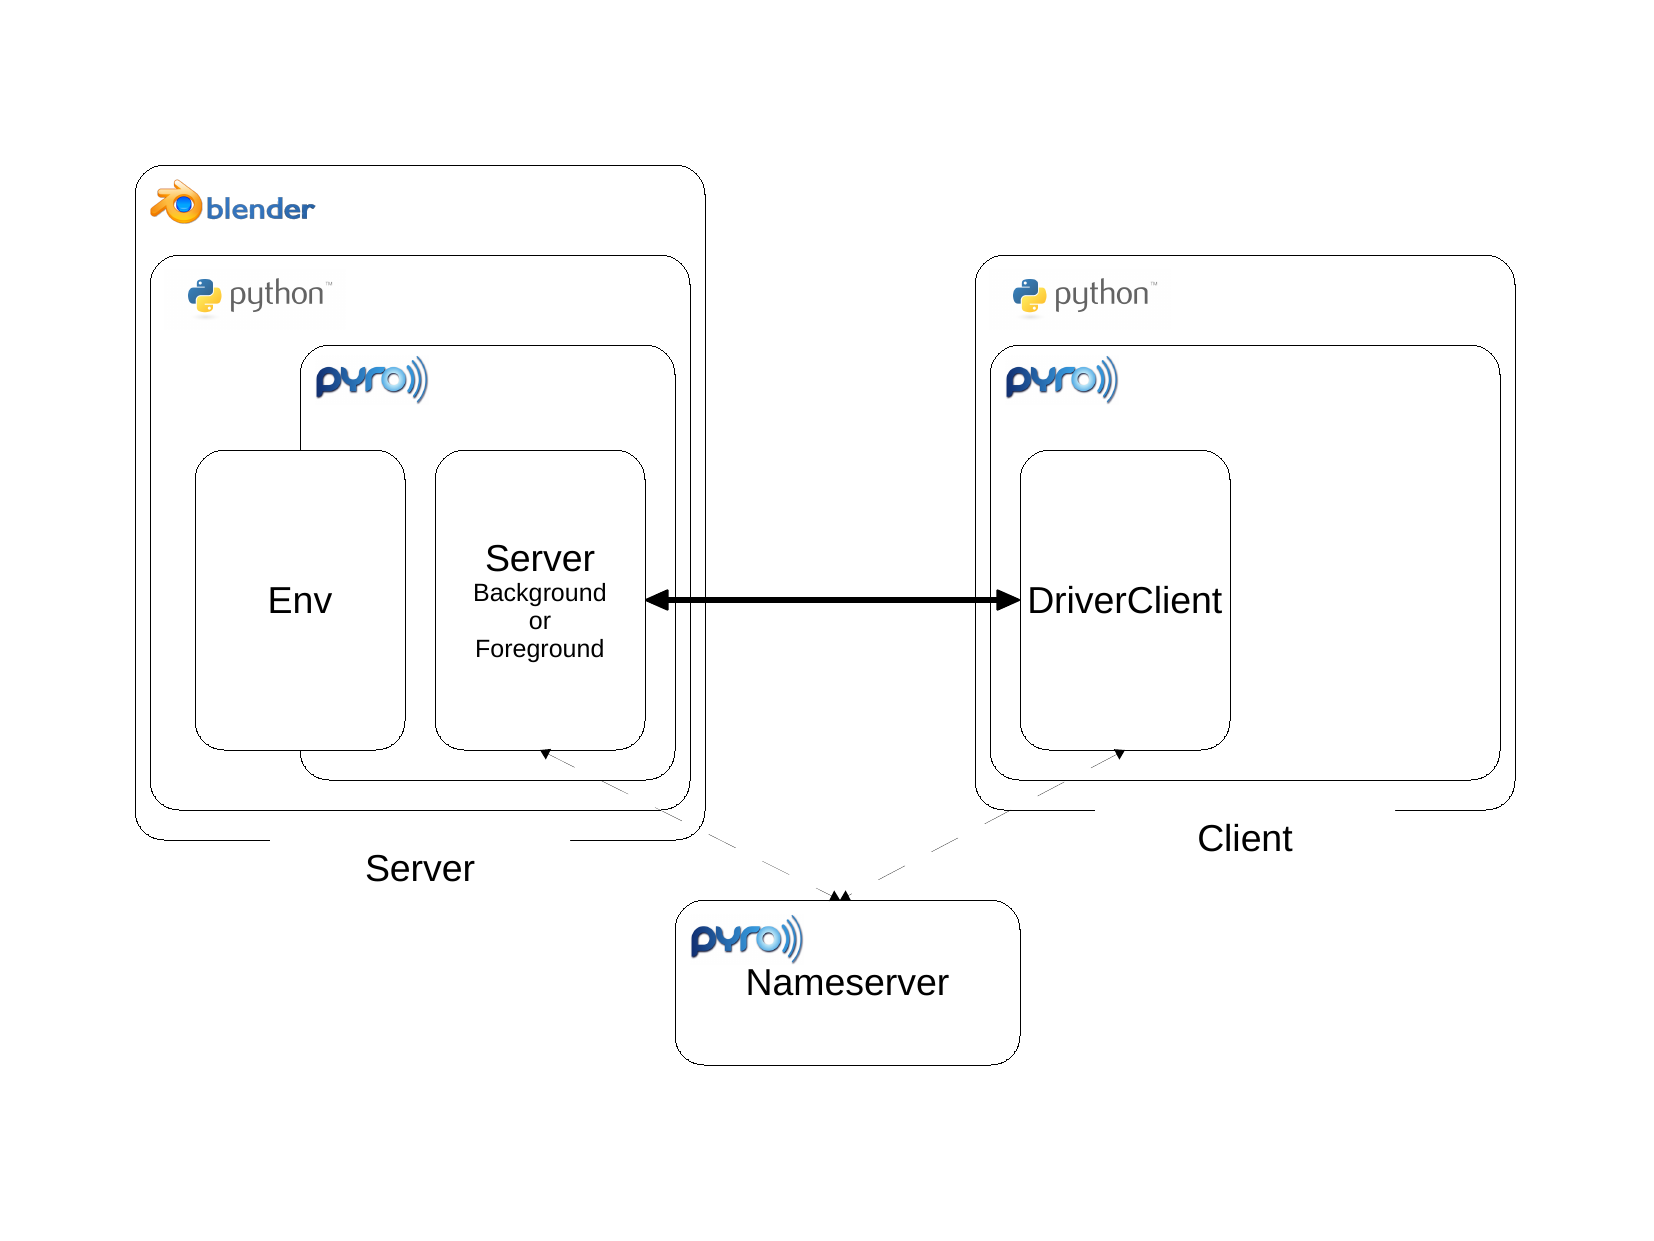

Env
Server
Background
or
Foreground
DriverClient
Client
Server
Nameserver